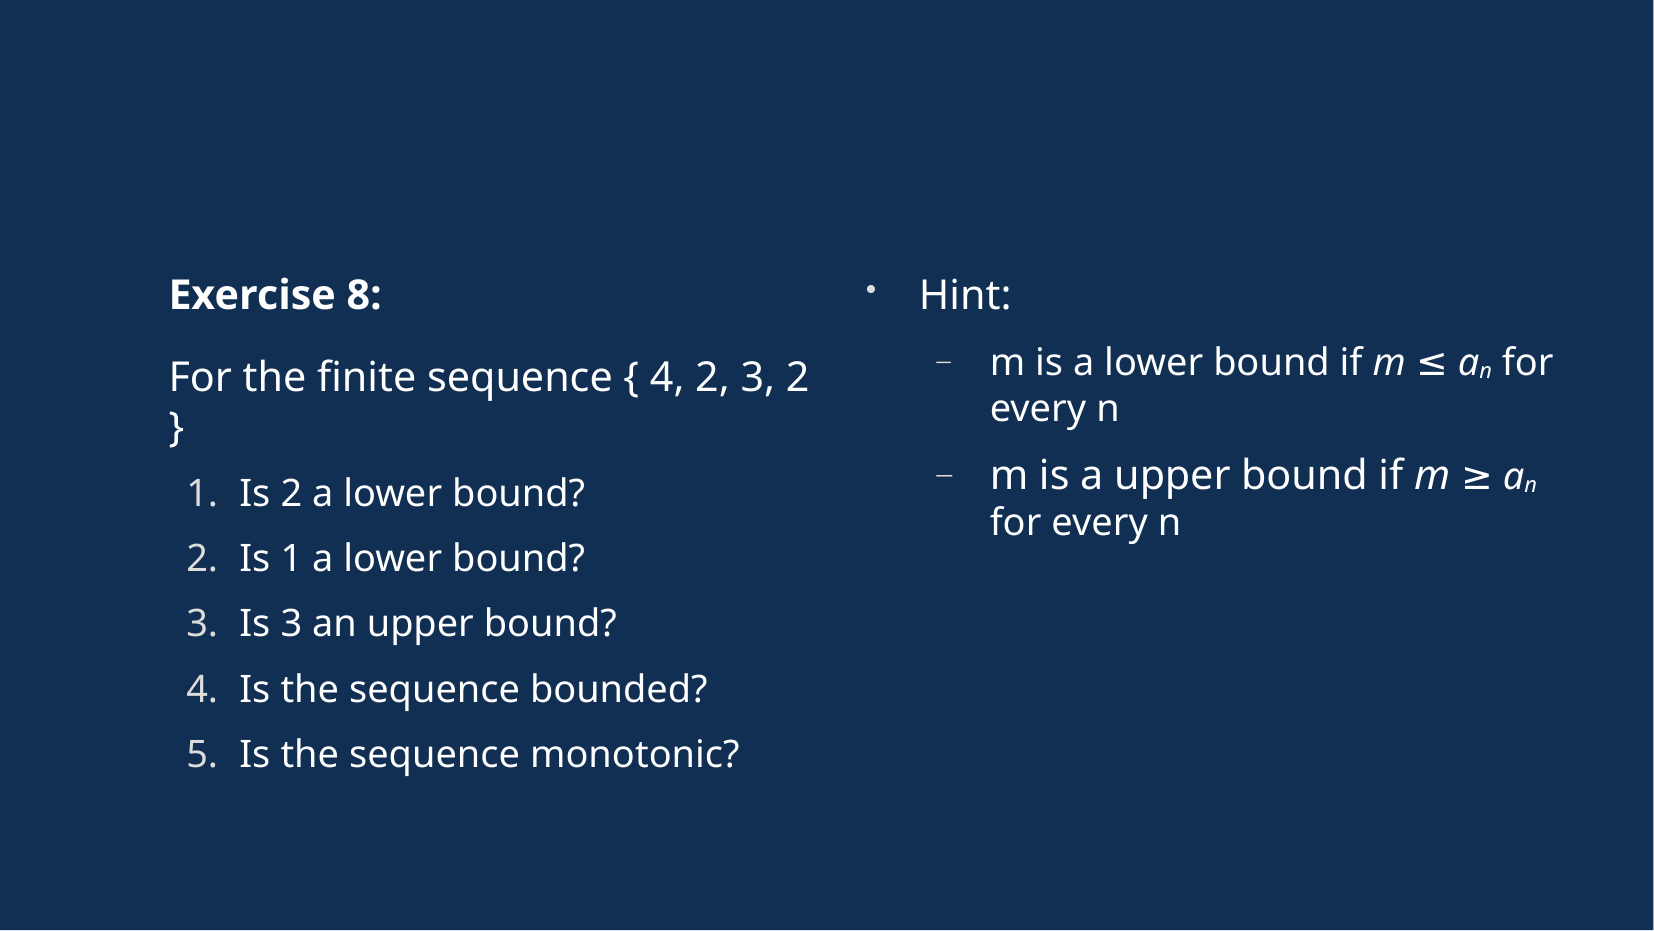

# Exercise 8:
For the finite sequence { 4, 2, 3, 2 }
Is 2 a lower bound?
Is 1 a lower bound?
Is 3 an upper bound?
Is the sequence bounded?
Is the sequence monotonic?
Hint:
m is a lower bound if m ≤ an for every n
m is a upper bound if m ≥ an for every n